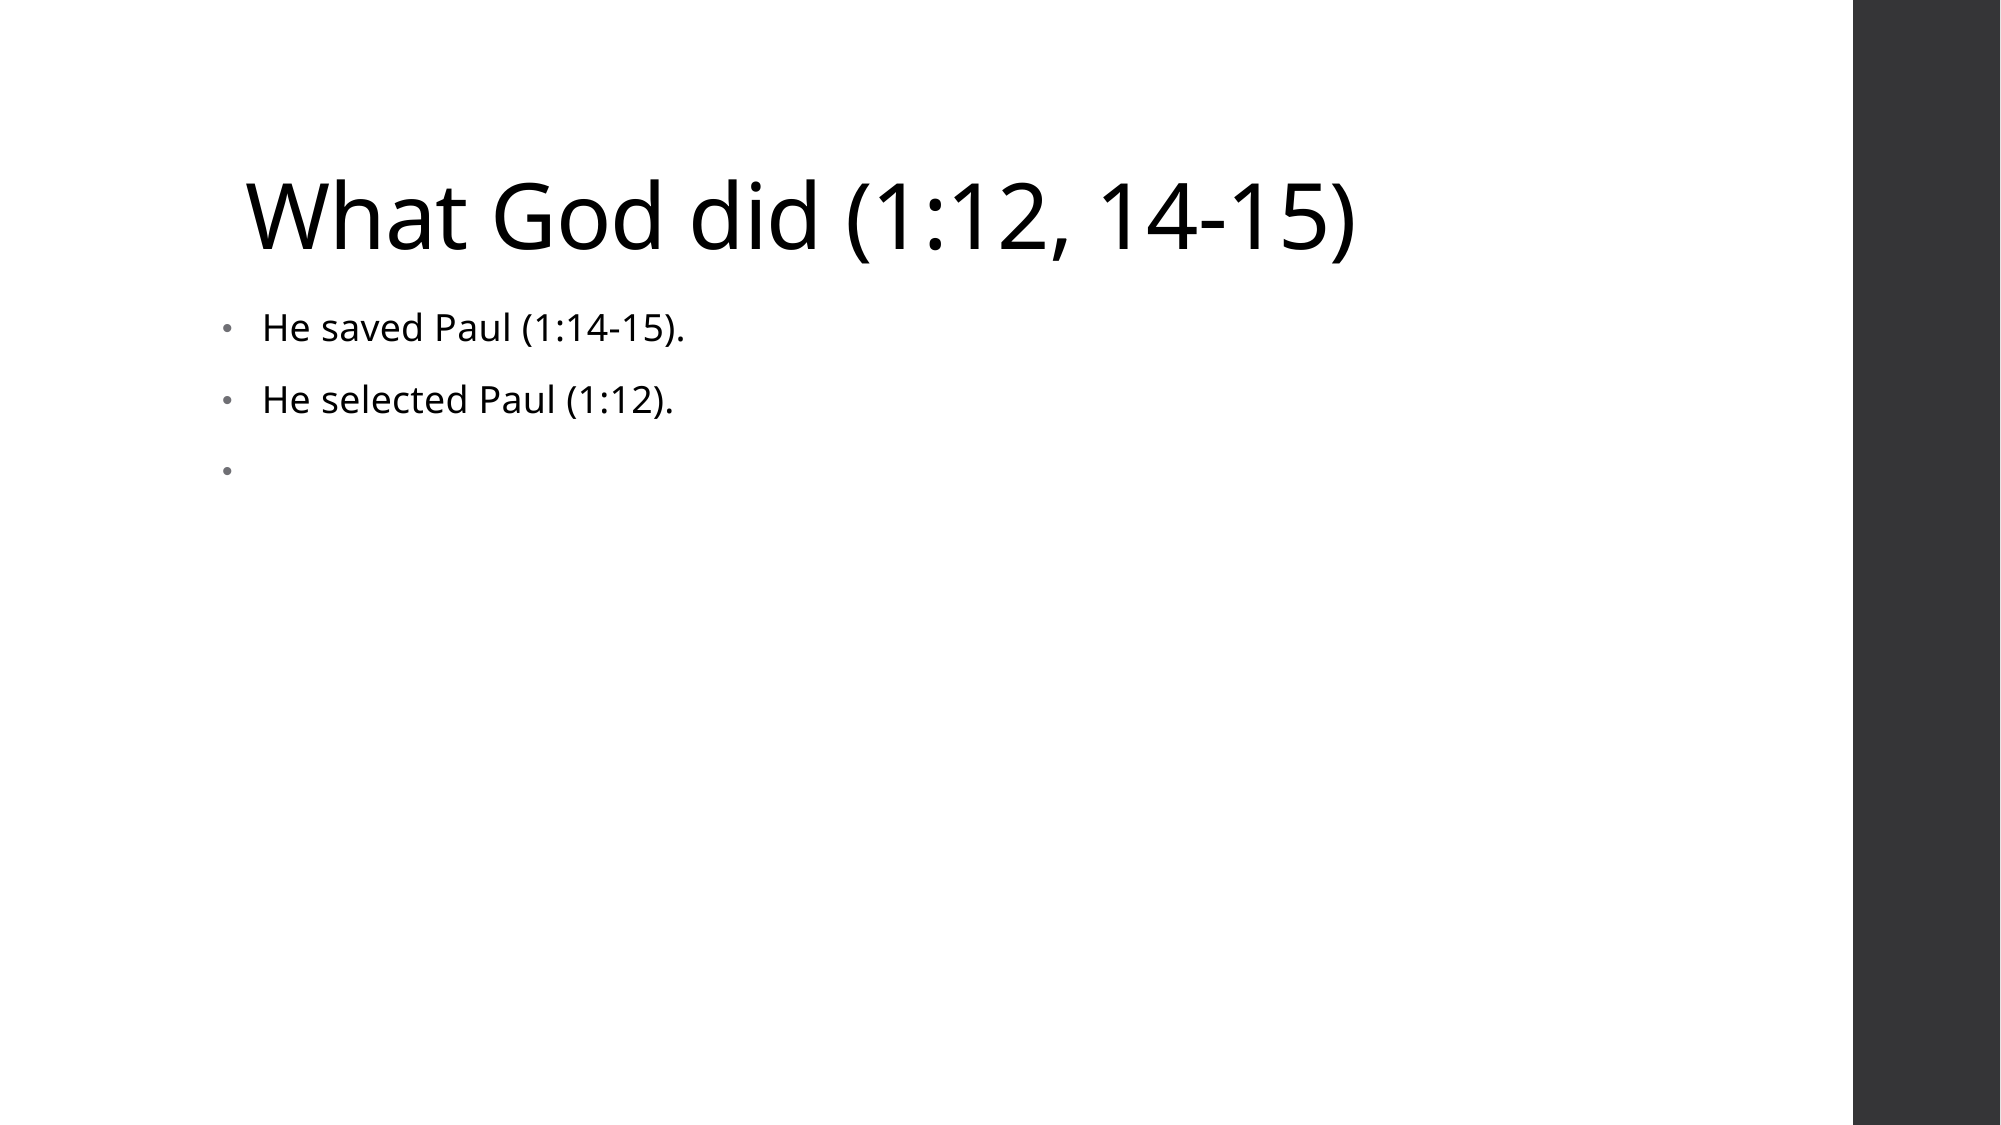

# What God did (1:12, 14-15)
 He saved Paul (1:14-15).
 He selected Paul (1:12).